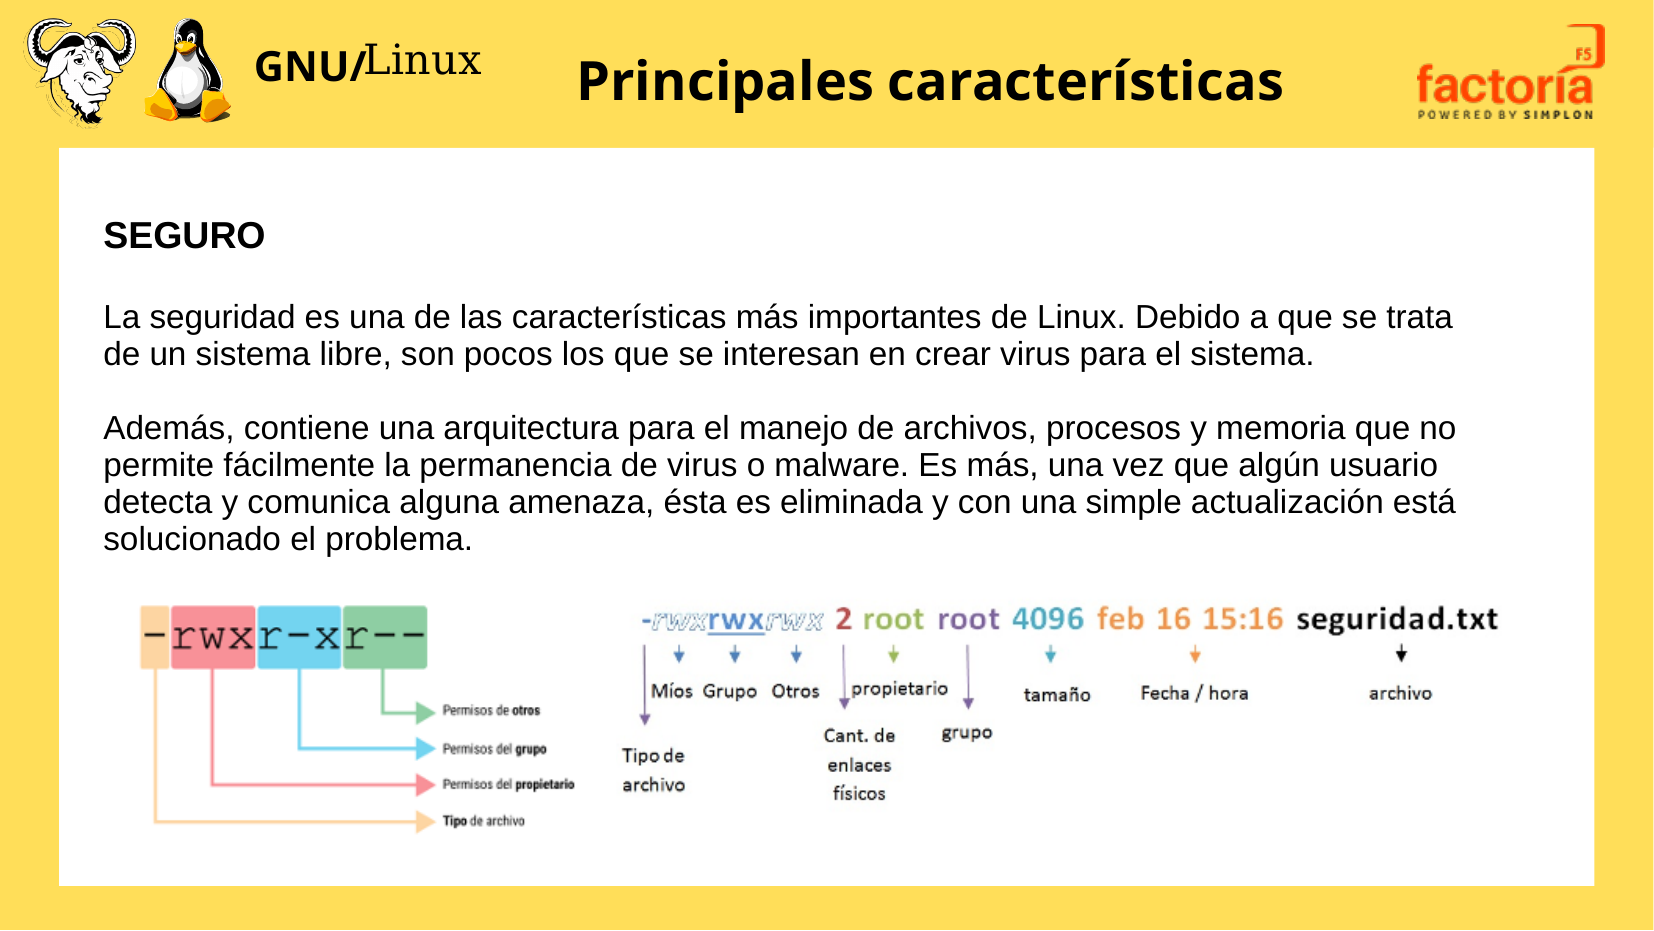

GNU/
Principales características
# Linux
SEGURO
La seguridad es una de las características más importantes de Linux. Debido a que se trata de un sistema libre, son pocos los que se interesan en crear virus para el sistema.
Además, contiene una arquitectura para el manejo de archivos, procesos y memoria que no permite fácilmente la permanencia de virus o malware. Es más, una vez que algún usuario detecta y comunica alguna amenaza, ésta es eliminada y con una simple actualización está solucionado el problema.